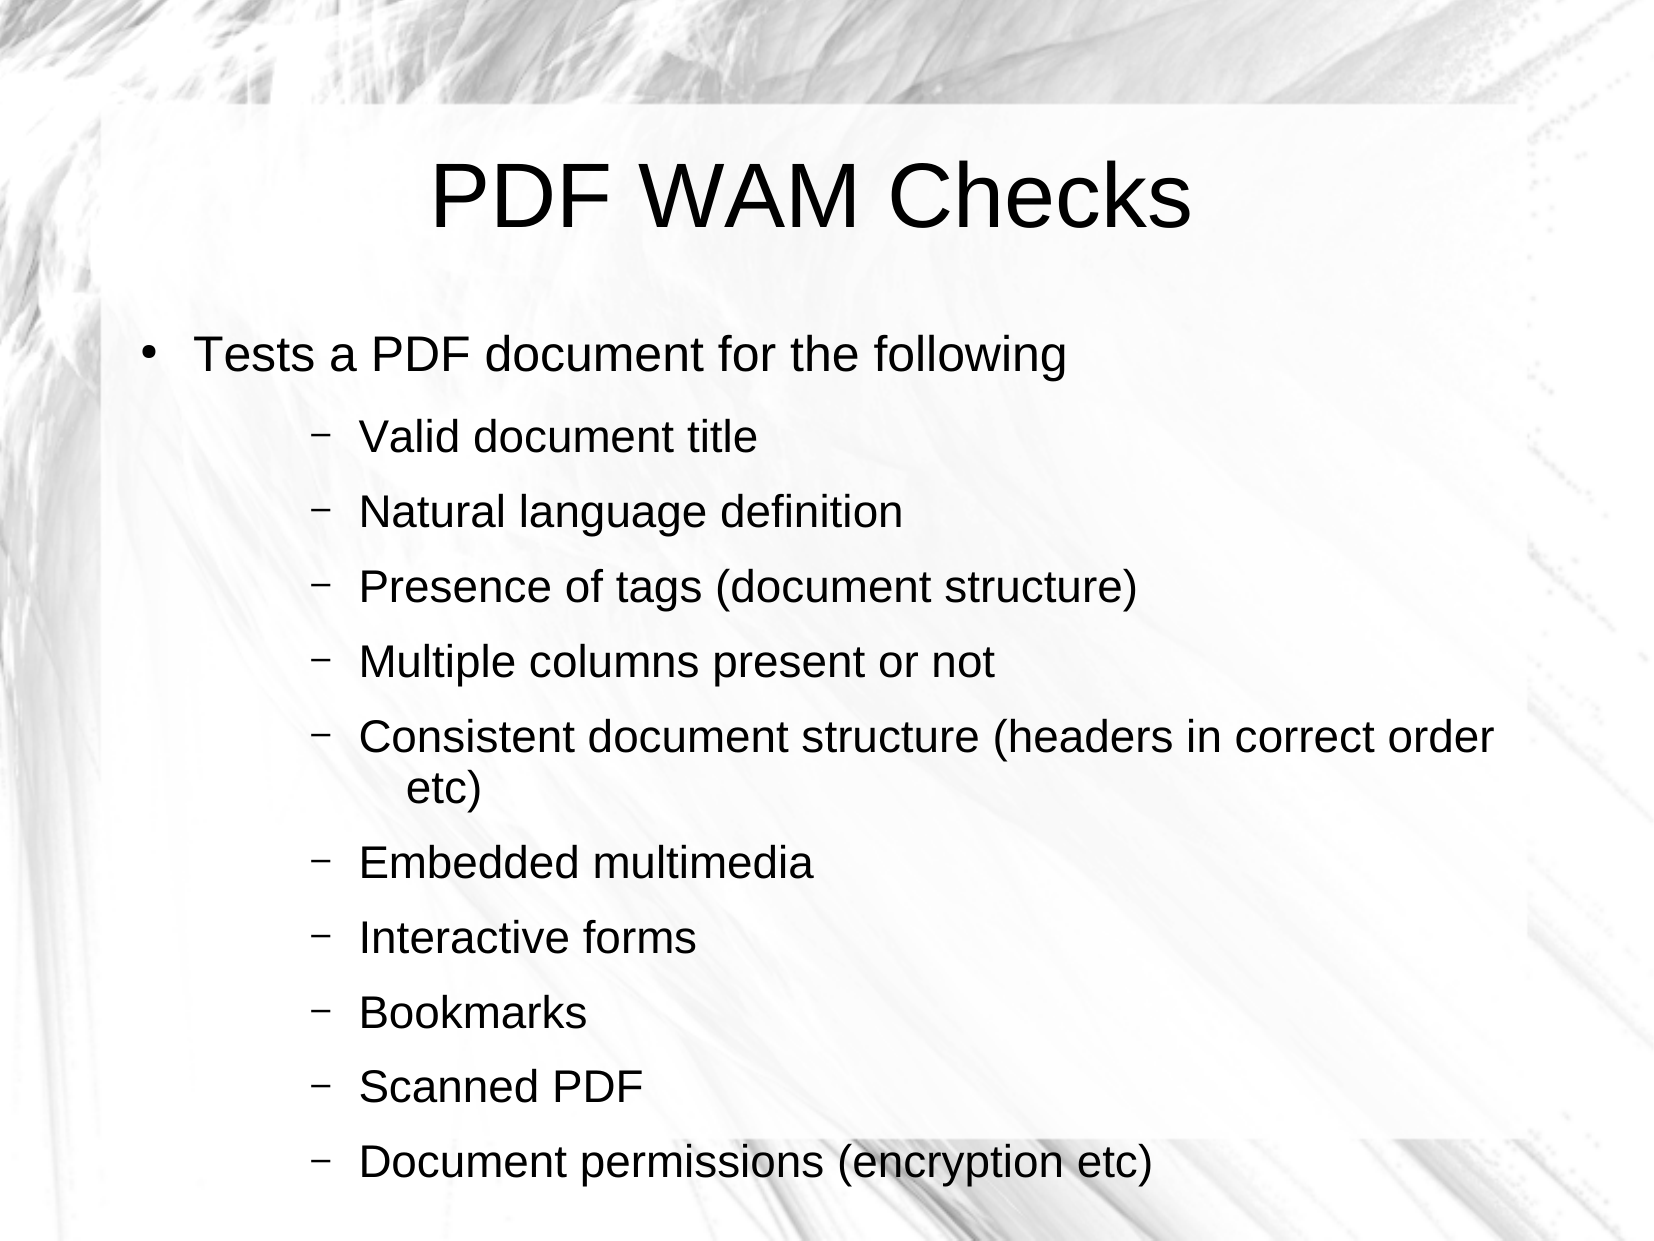

# PDF WAM Checks
Tests a PDF document for the following
Valid document title
Natural language definition
Presence of tags (document structure)
Multiple columns present or not
Consistent document structure (headers in correct order etc)
Embedded multimedia
Interactive forms
Bookmarks
Scanned PDF
Document permissions (encryption etc)